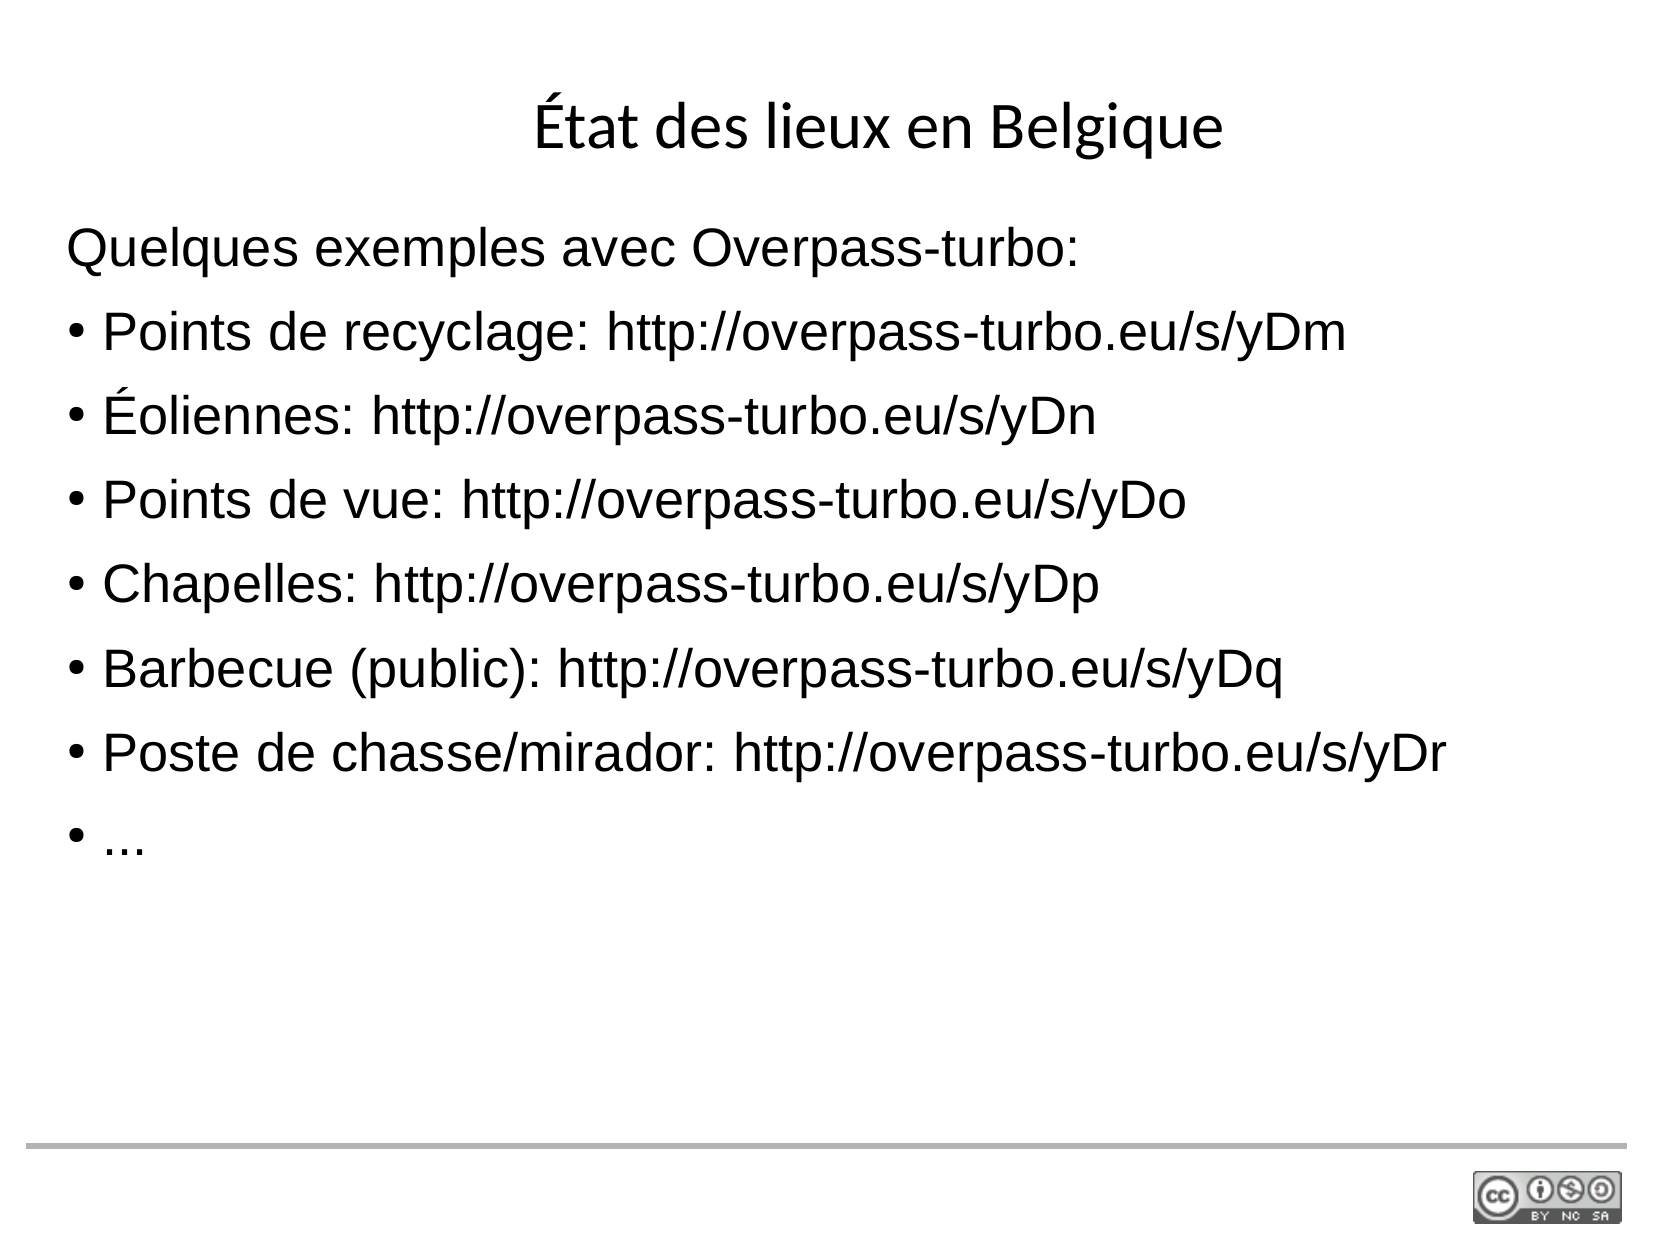

# État des lieux en Belgique
Quelques exemples avec Overpass-turbo:
Points de recyclage: http://overpass-turbo.eu/s/yDm
Éoliennes: http://overpass-turbo.eu/s/yDn
Points de vue: http://overpass-turbo.eu/s/yDo
Chapelles: http://overpass-turbo.eu/s/yDp
Barbecue (public): http://overpass-turbo.eu/s/yDq
Poste de chasse/mirador: http://overpass-turbo.eu/s/yDr
...